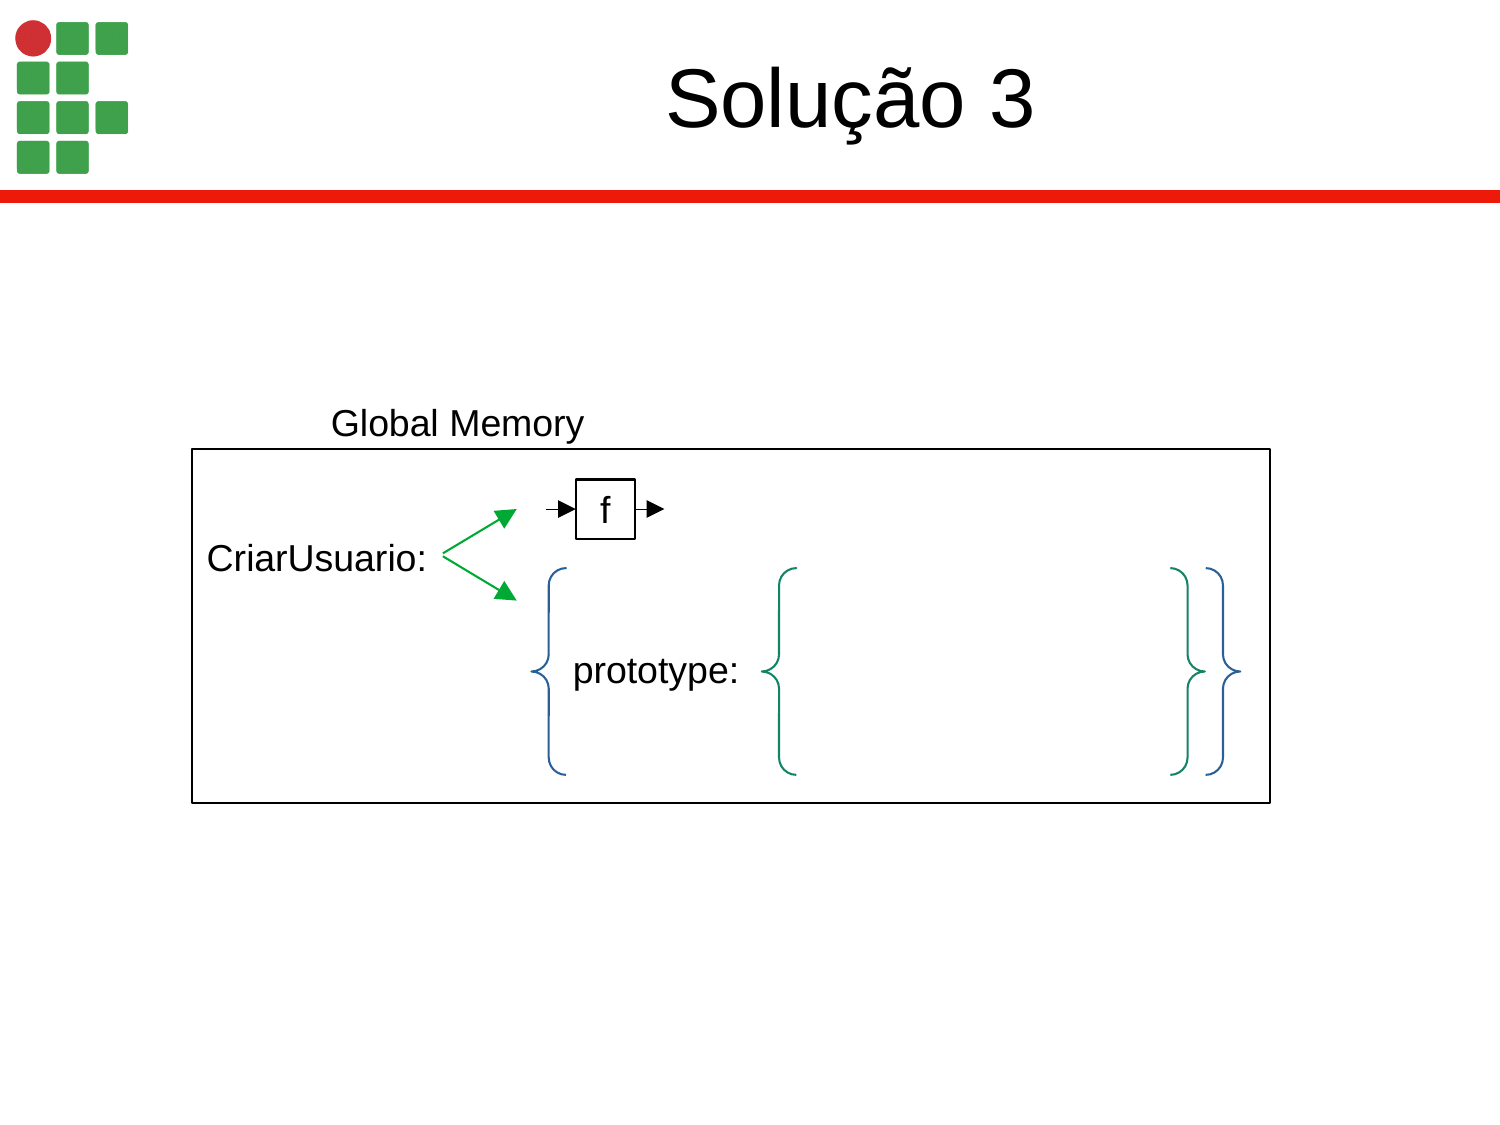

# Solução 3
Global Memory
f
CriarUsuario:
prototype: